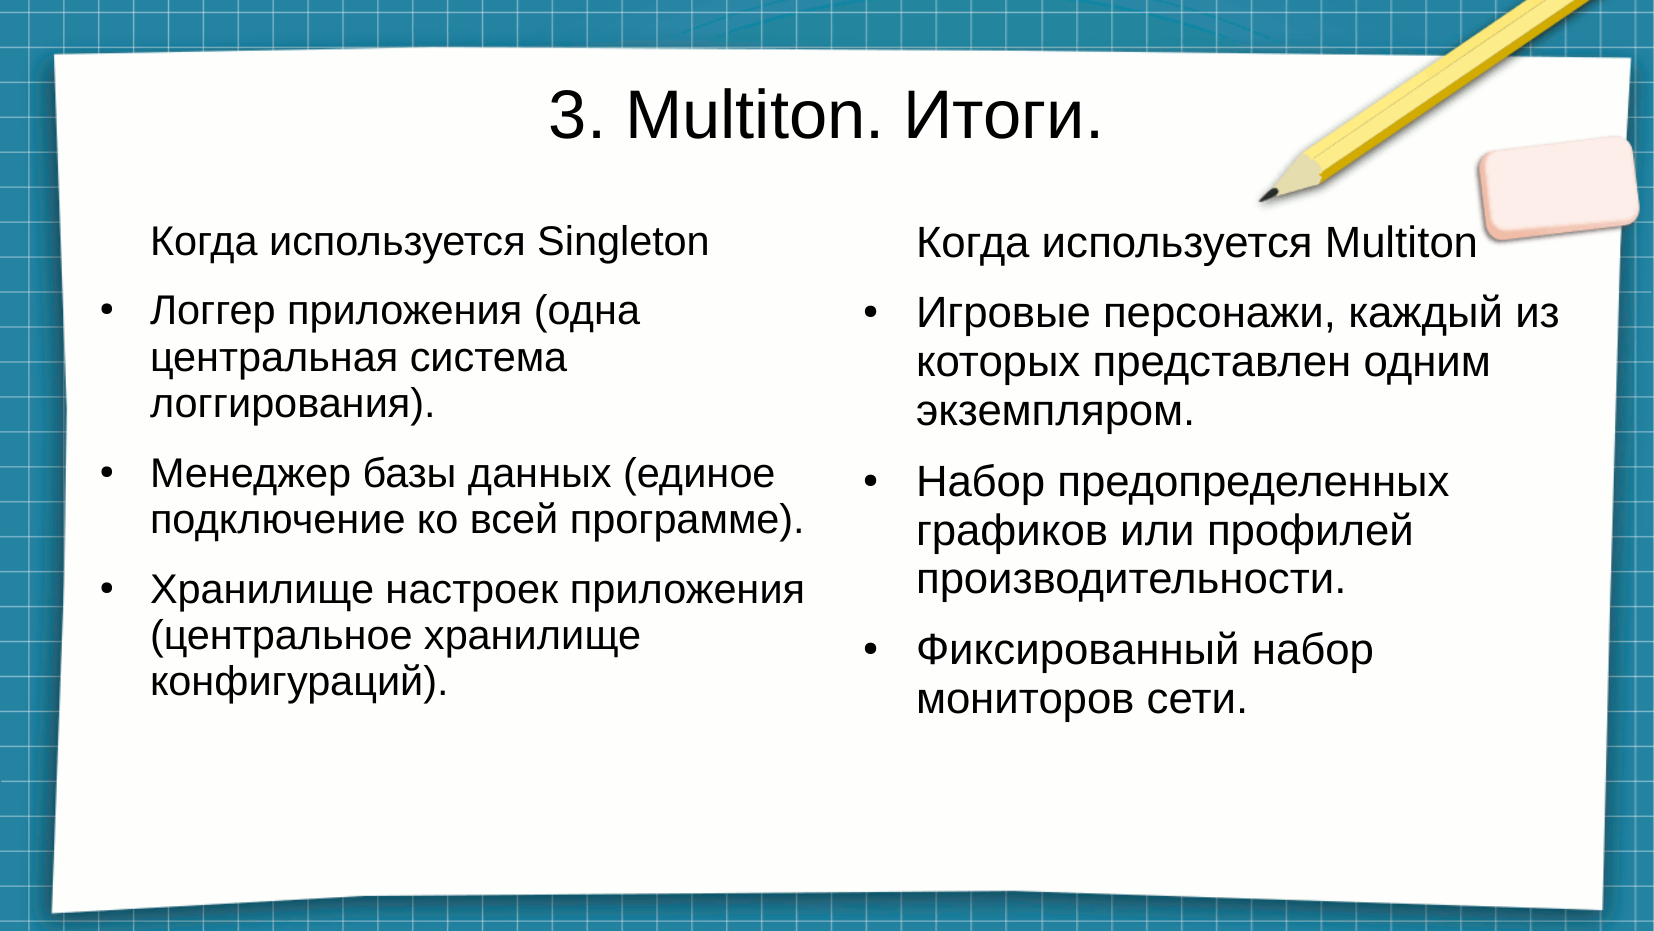

# 3. Multiton. Итоги.
Когда используется Singleton
Логгер приложения (одна центральная система логгирования).
Менеджер базы данных (единое подключение ко всей программе).
Хранилище настроек приложения (центральное хранилище конфигураций).
Когда используется Multiton
Игровые персонажи, каждый из которых представлен одним экземпляром.
Набор предопределенных графиков или профилей производительности.
Фиксированный набор мониторов сети.